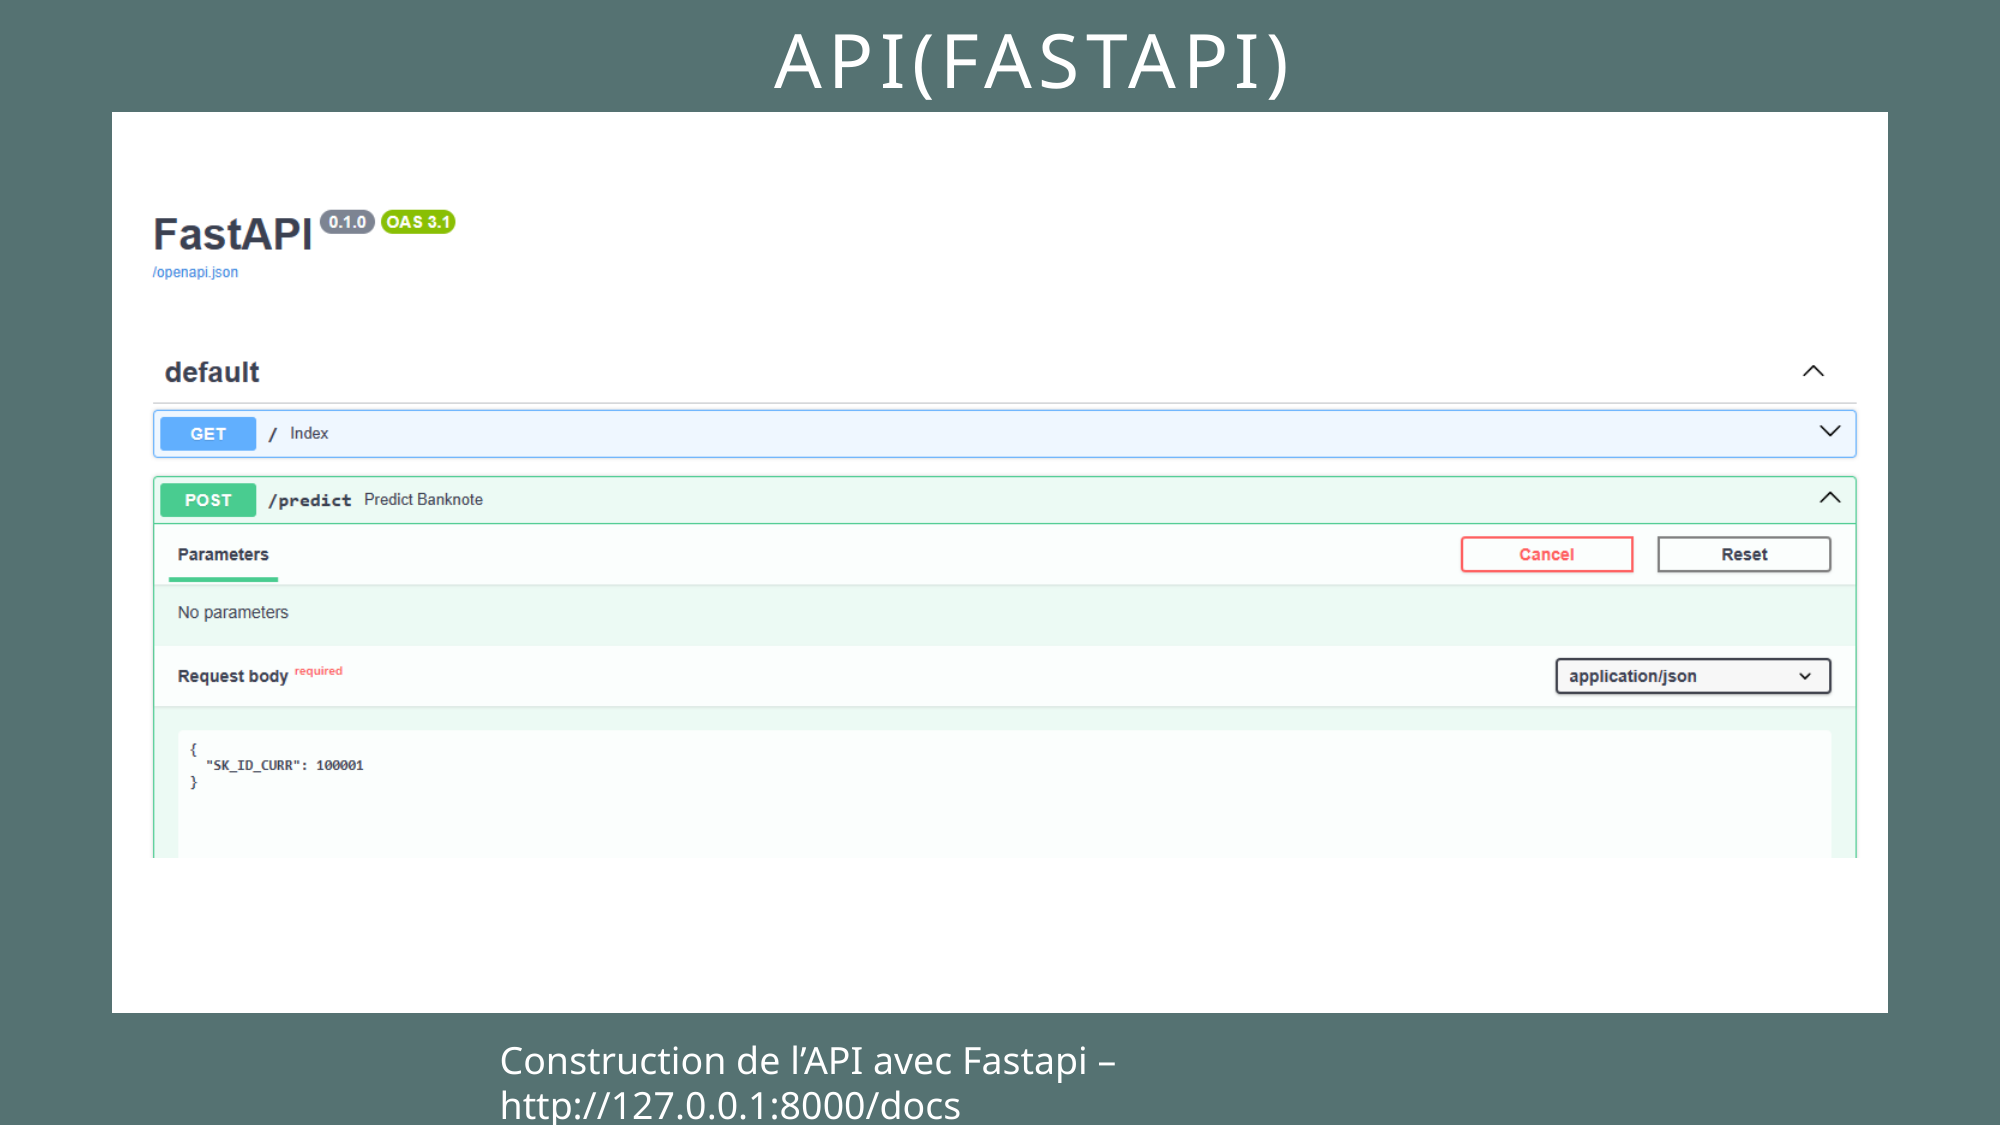

# API(FastAPI)
Construction de l’API avec Fastapi – http://127.0.0.1:8000/docs